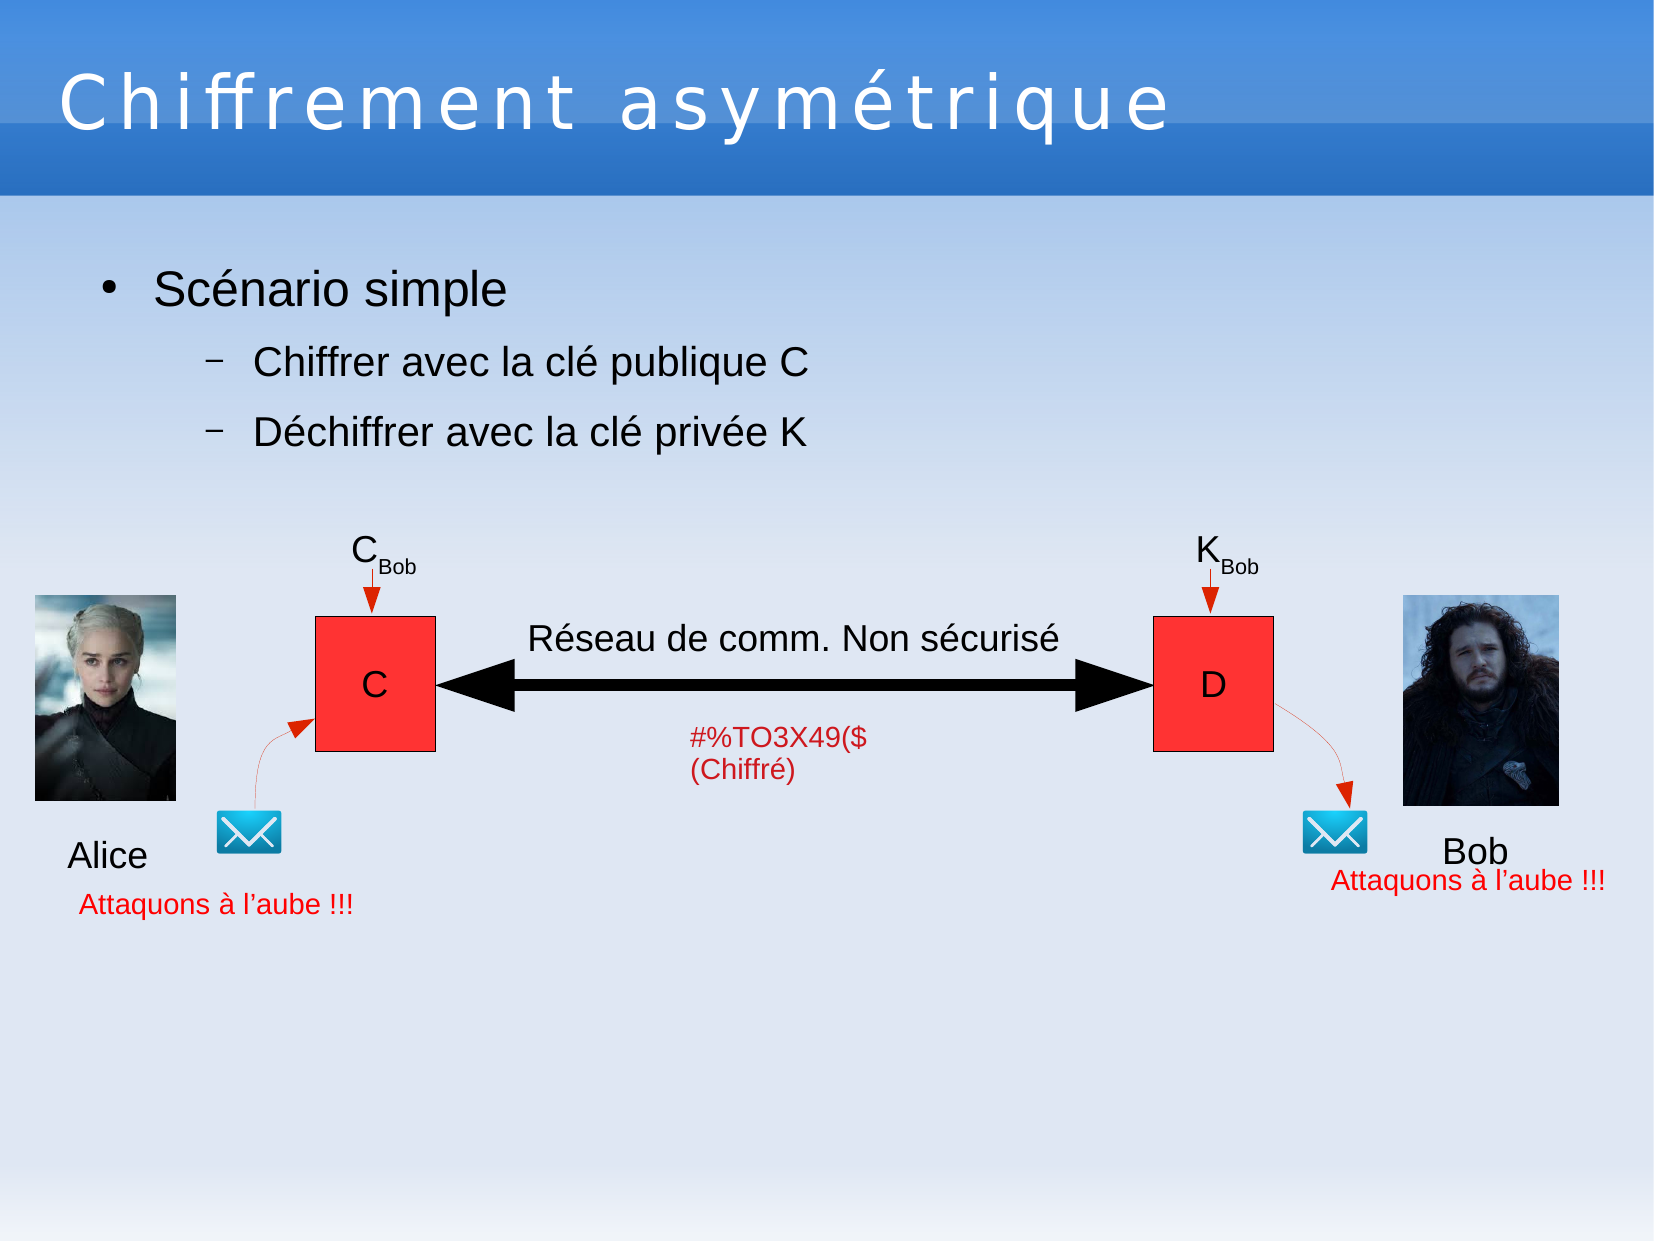

# Chiffrement asymétrique
Scénario simple
Chiffrer avec la clé publique C
Déchiffrer avec la clé privée K
CBob
KBob
Réseau de comm. Non sécurisé
C
D
#%TO3X49($
(Chiffré)
Bob
Alice
Attaquons à l’aube !!!
Attaquons à l’aube !!!